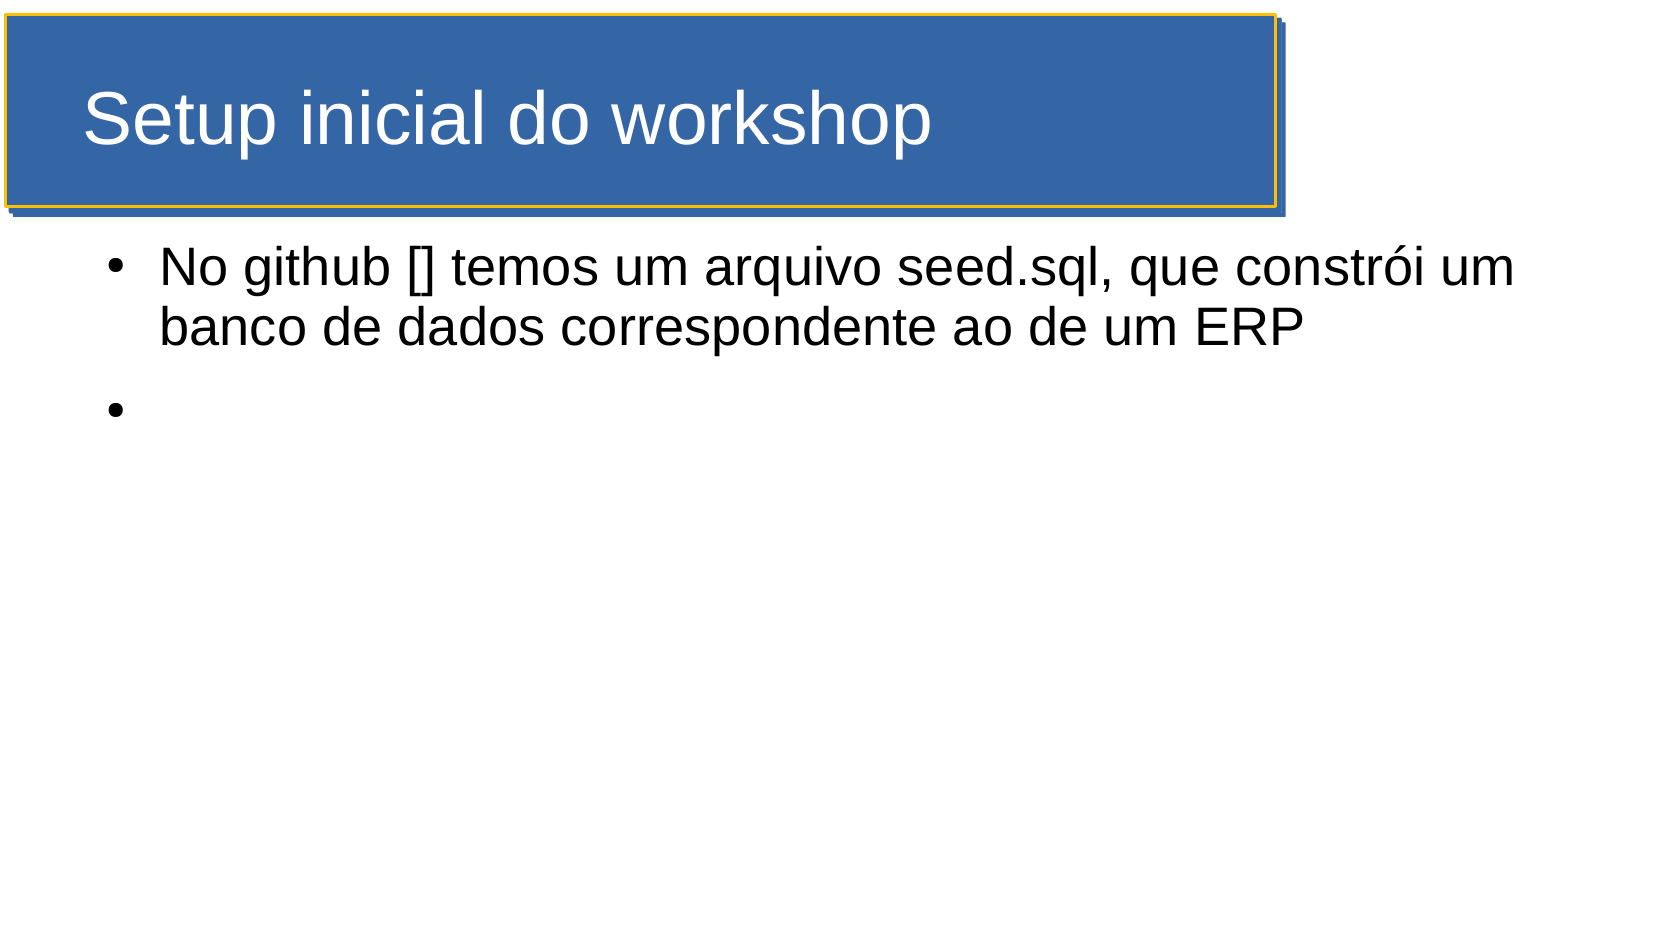

# Setup inicial do workshop
No github [] temos um arquivo seed.sql, que constrói um banco de dados correspondente ao de um ERP